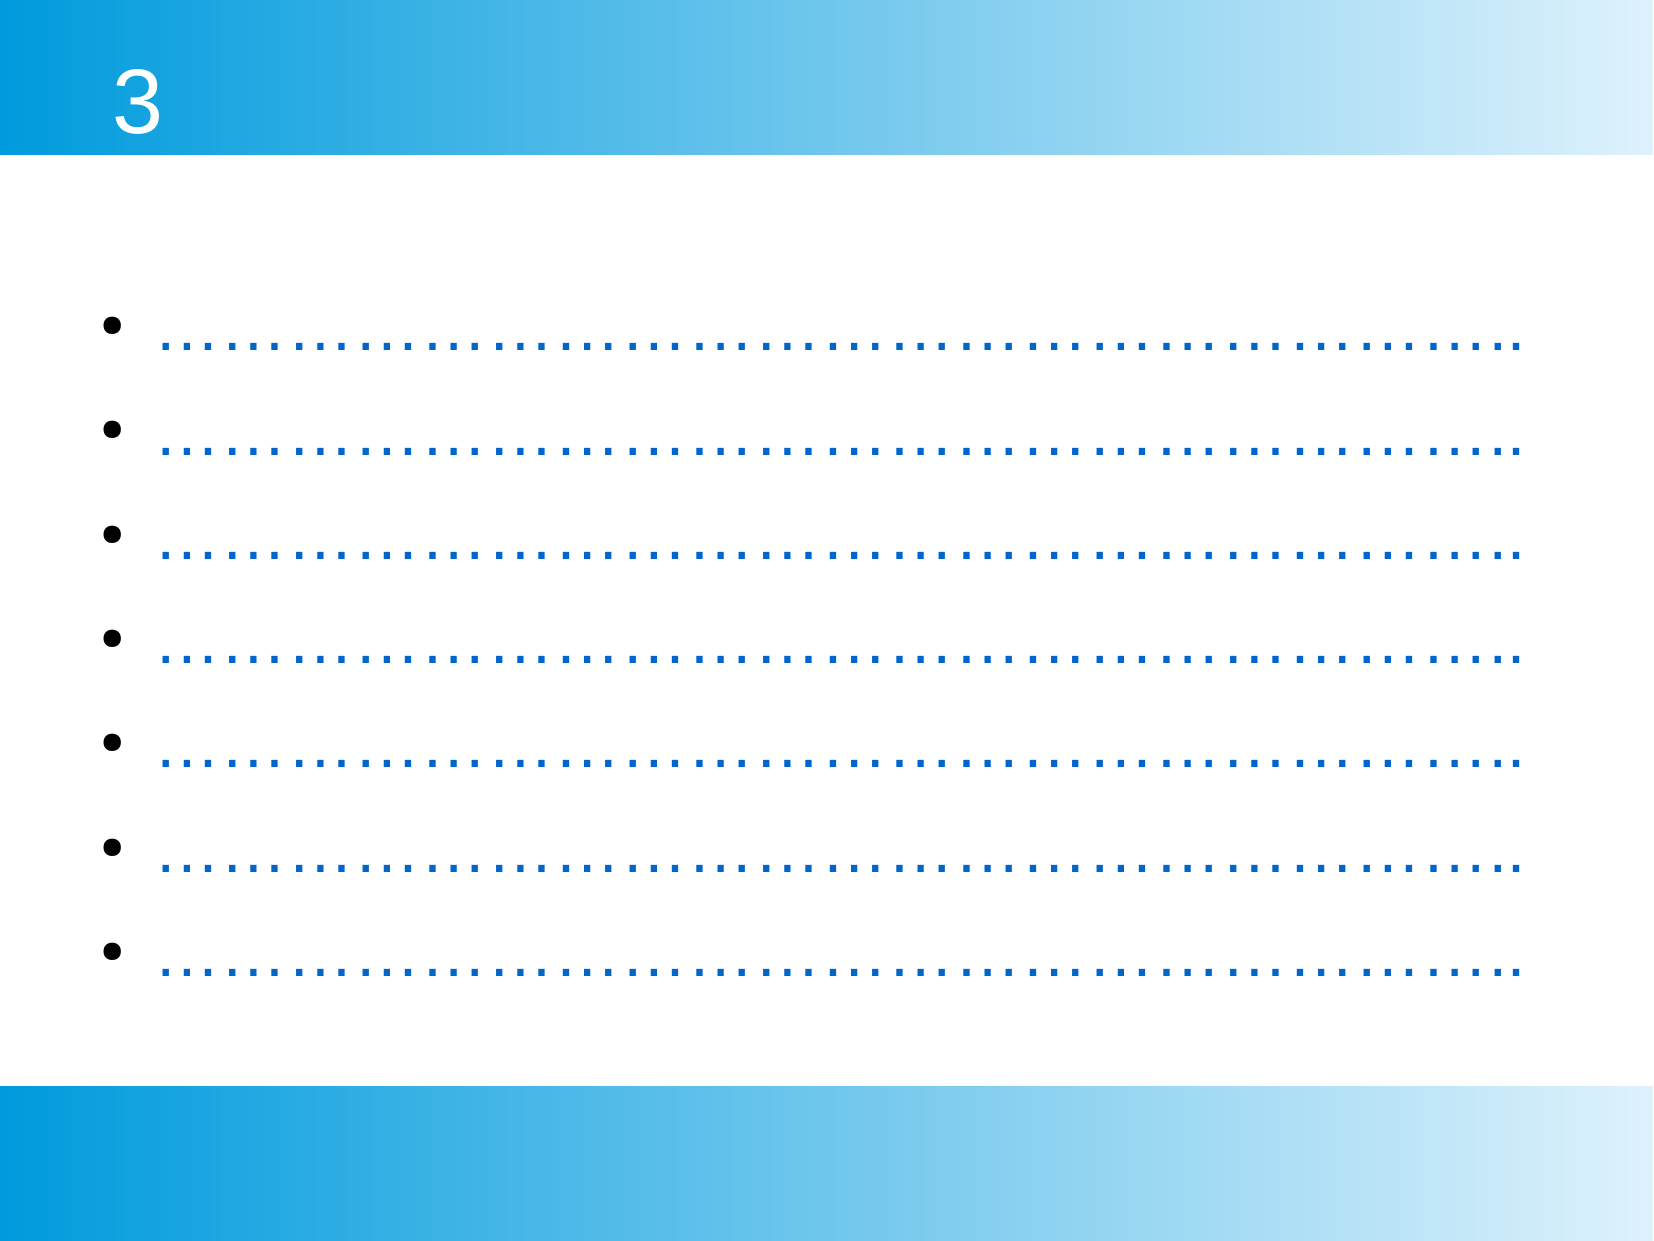

# 3
……………………………………………………..
……………………………………………………..
……………………………………………………..
……………………………………………………..
……………………………………………………..
……………………………………………………..
……………………………………………………..